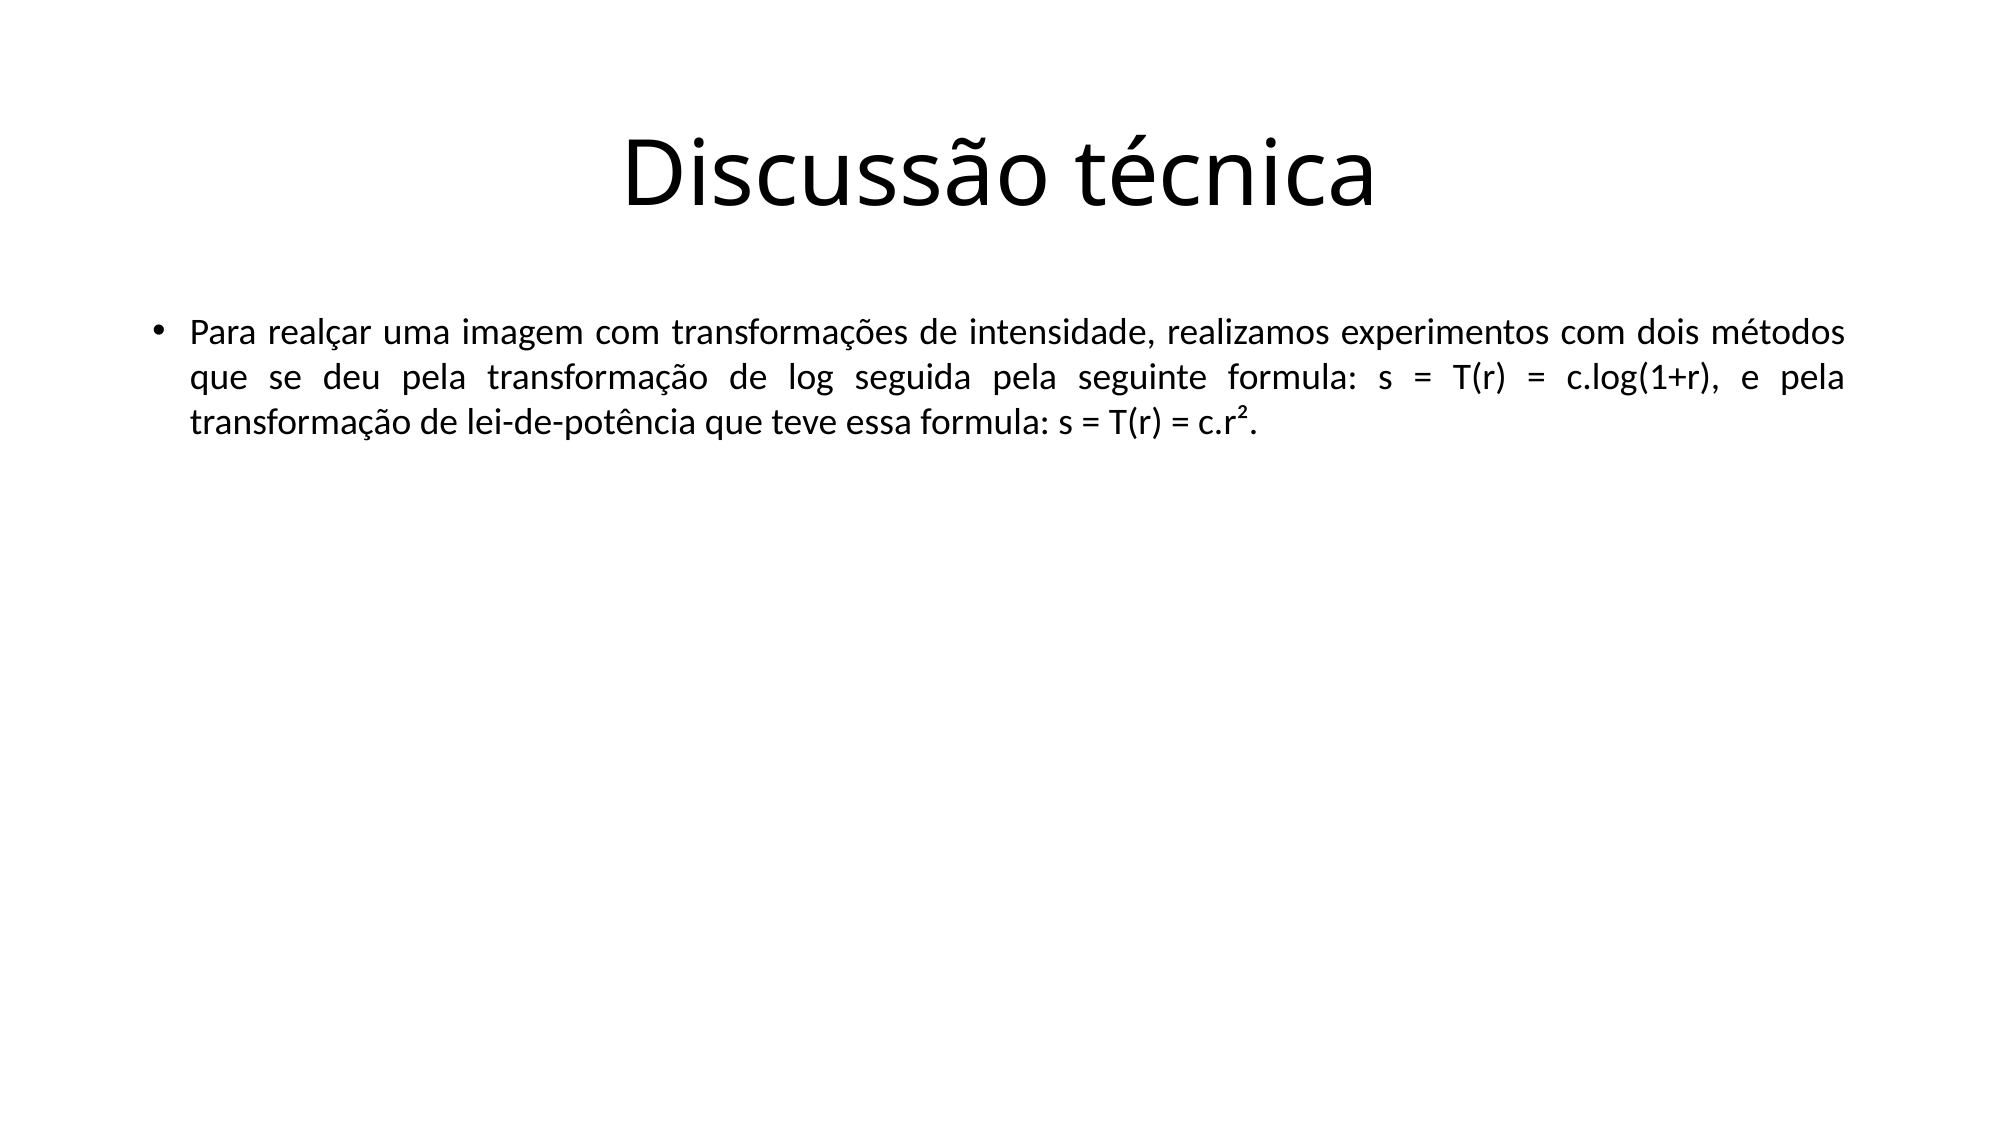

# Discussão técnica
Para realçar uma imagem com transformações de intensidade, realizamos experimentos com dois métodos que se deu pela transformação de log seguida pela seguinte formula: s = T(r) = c.log(1+r), e pela transformação de lei-de-potência que teve essa formula: s = T(r) = c.r².